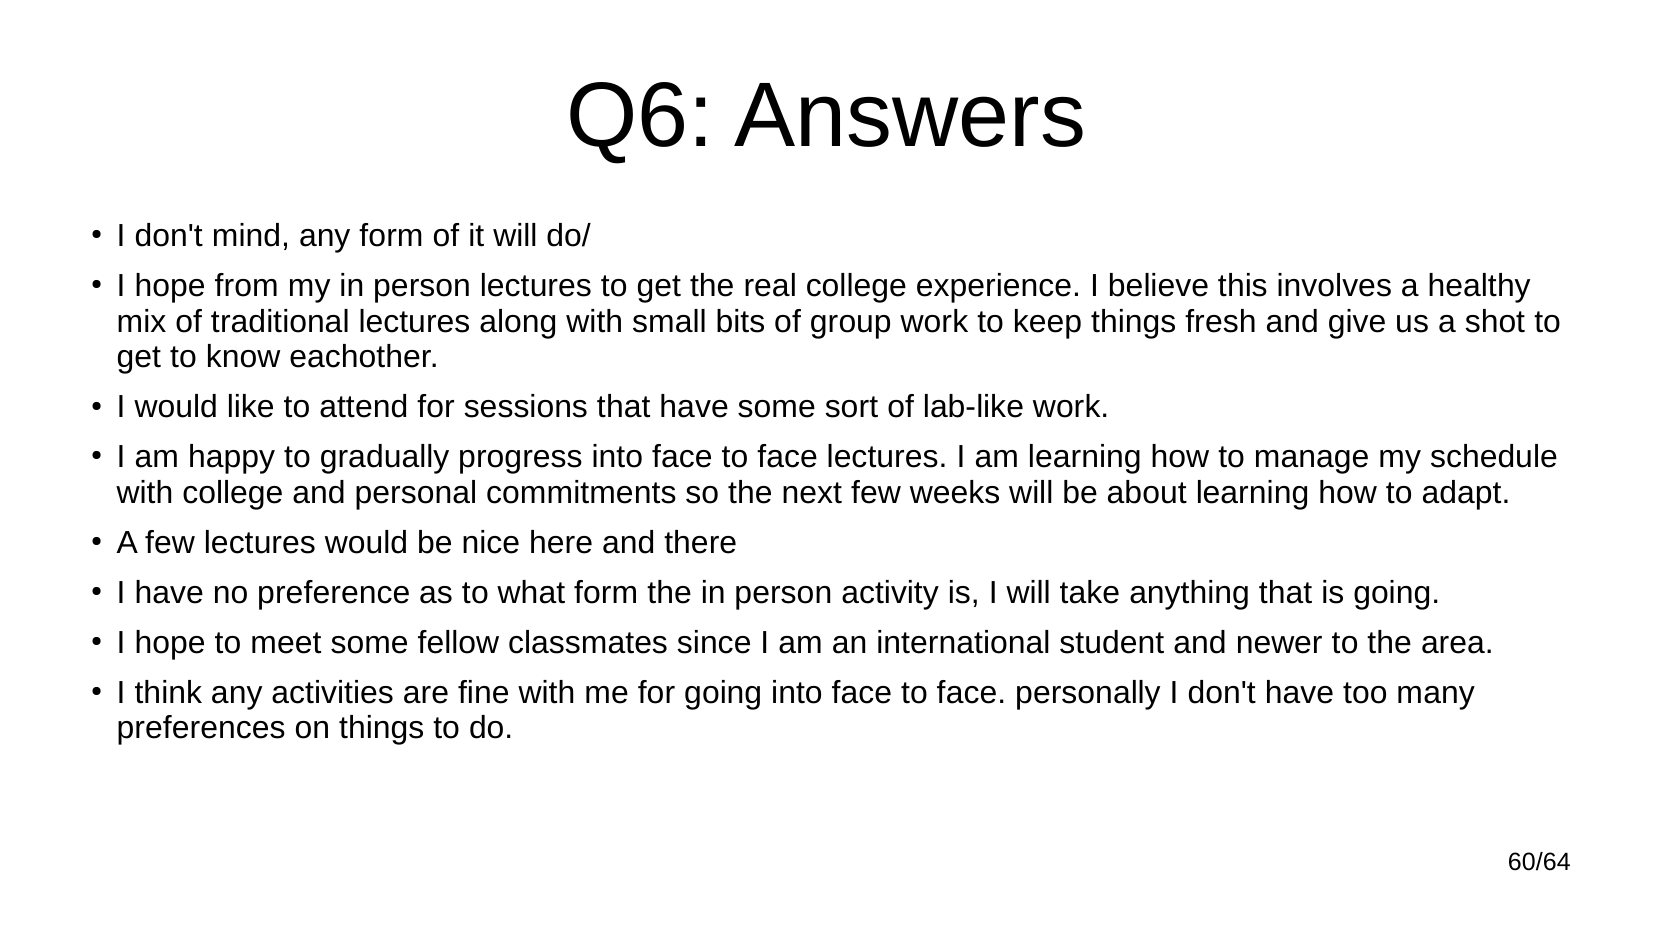

# Q6: Answers
I don't mind, any form of it will do/
I hope from my in person lectures to get the real college experience. I believe this involves a healthy mix of traditional lectures along with small bits of group work to keep things fresh and give us a shot to get to know eachother.
I would like to attend for sessions that have some sort of lab-like work.
I am happy to gradually progress into face to face lectures. I am learning how to manage my schedule with college and personal commitments so the next few weeks will be about learning how to adapt.
A few lectures would be nice here and there
I have no preference as to what form the in person activity is, I will take anything that is going.
I hope to meet some fellow classmates since I am an international student and newer to the area.
I think any activities are fine with me for going into face to face. personally I don't have too many preferences on things to do.
60